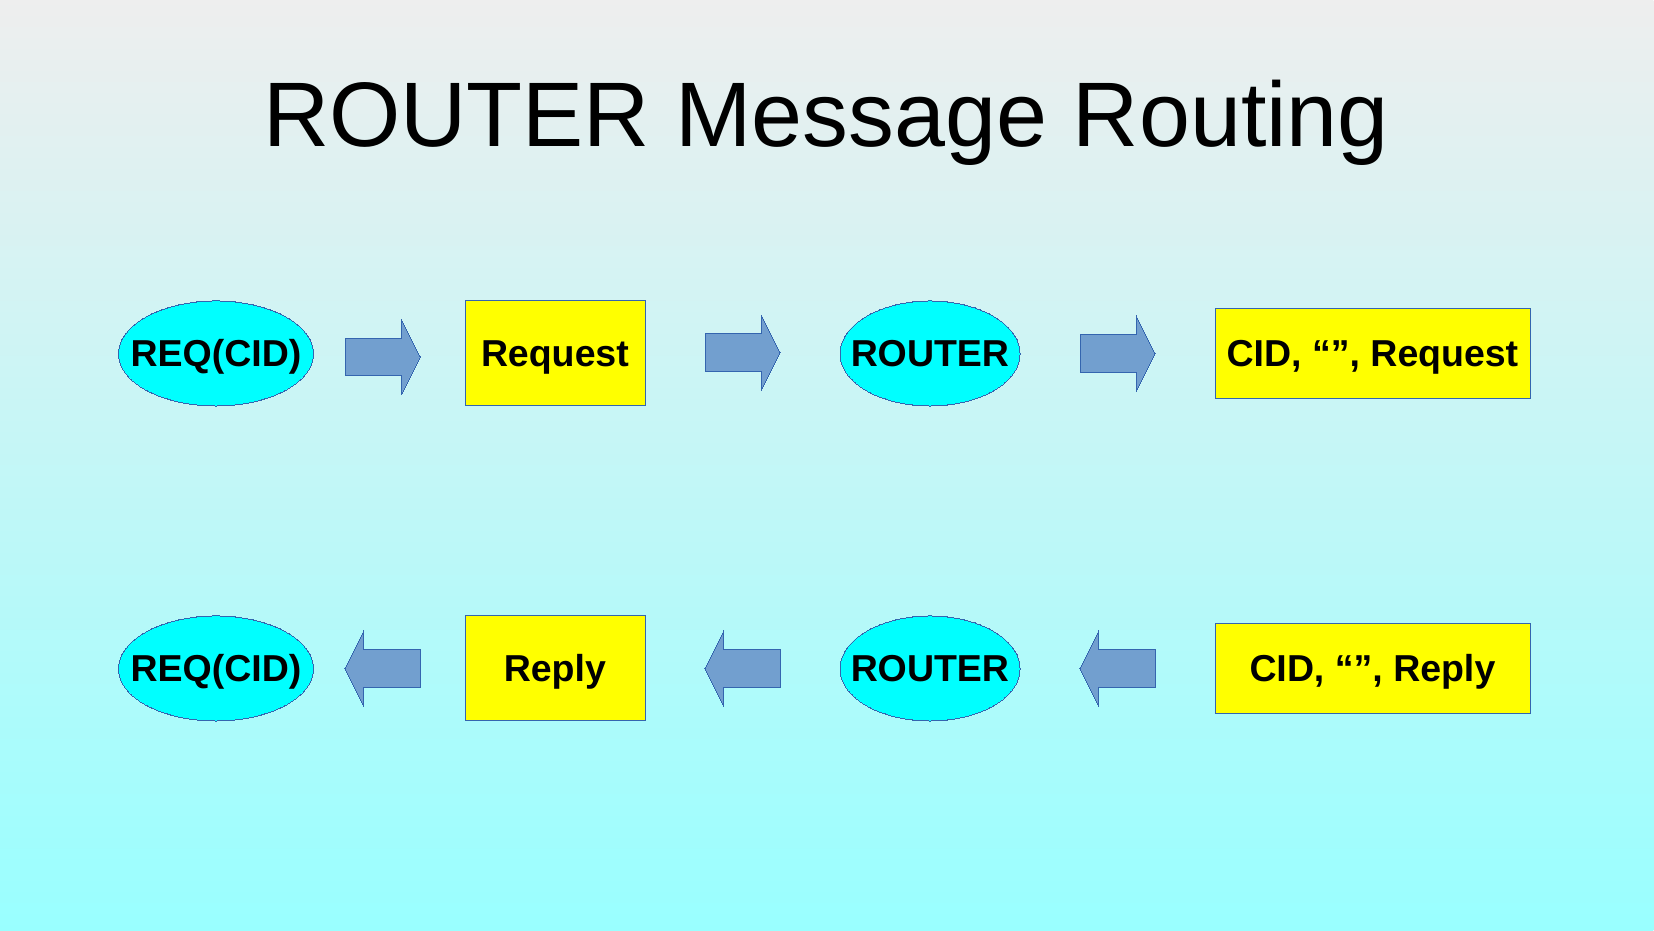

# ROUTER Message Routing
REQ(CID)
Request
ROUTER
CID, “”, Request
REQ(CID)
Reply
ROUTER
CID, “”, Reply